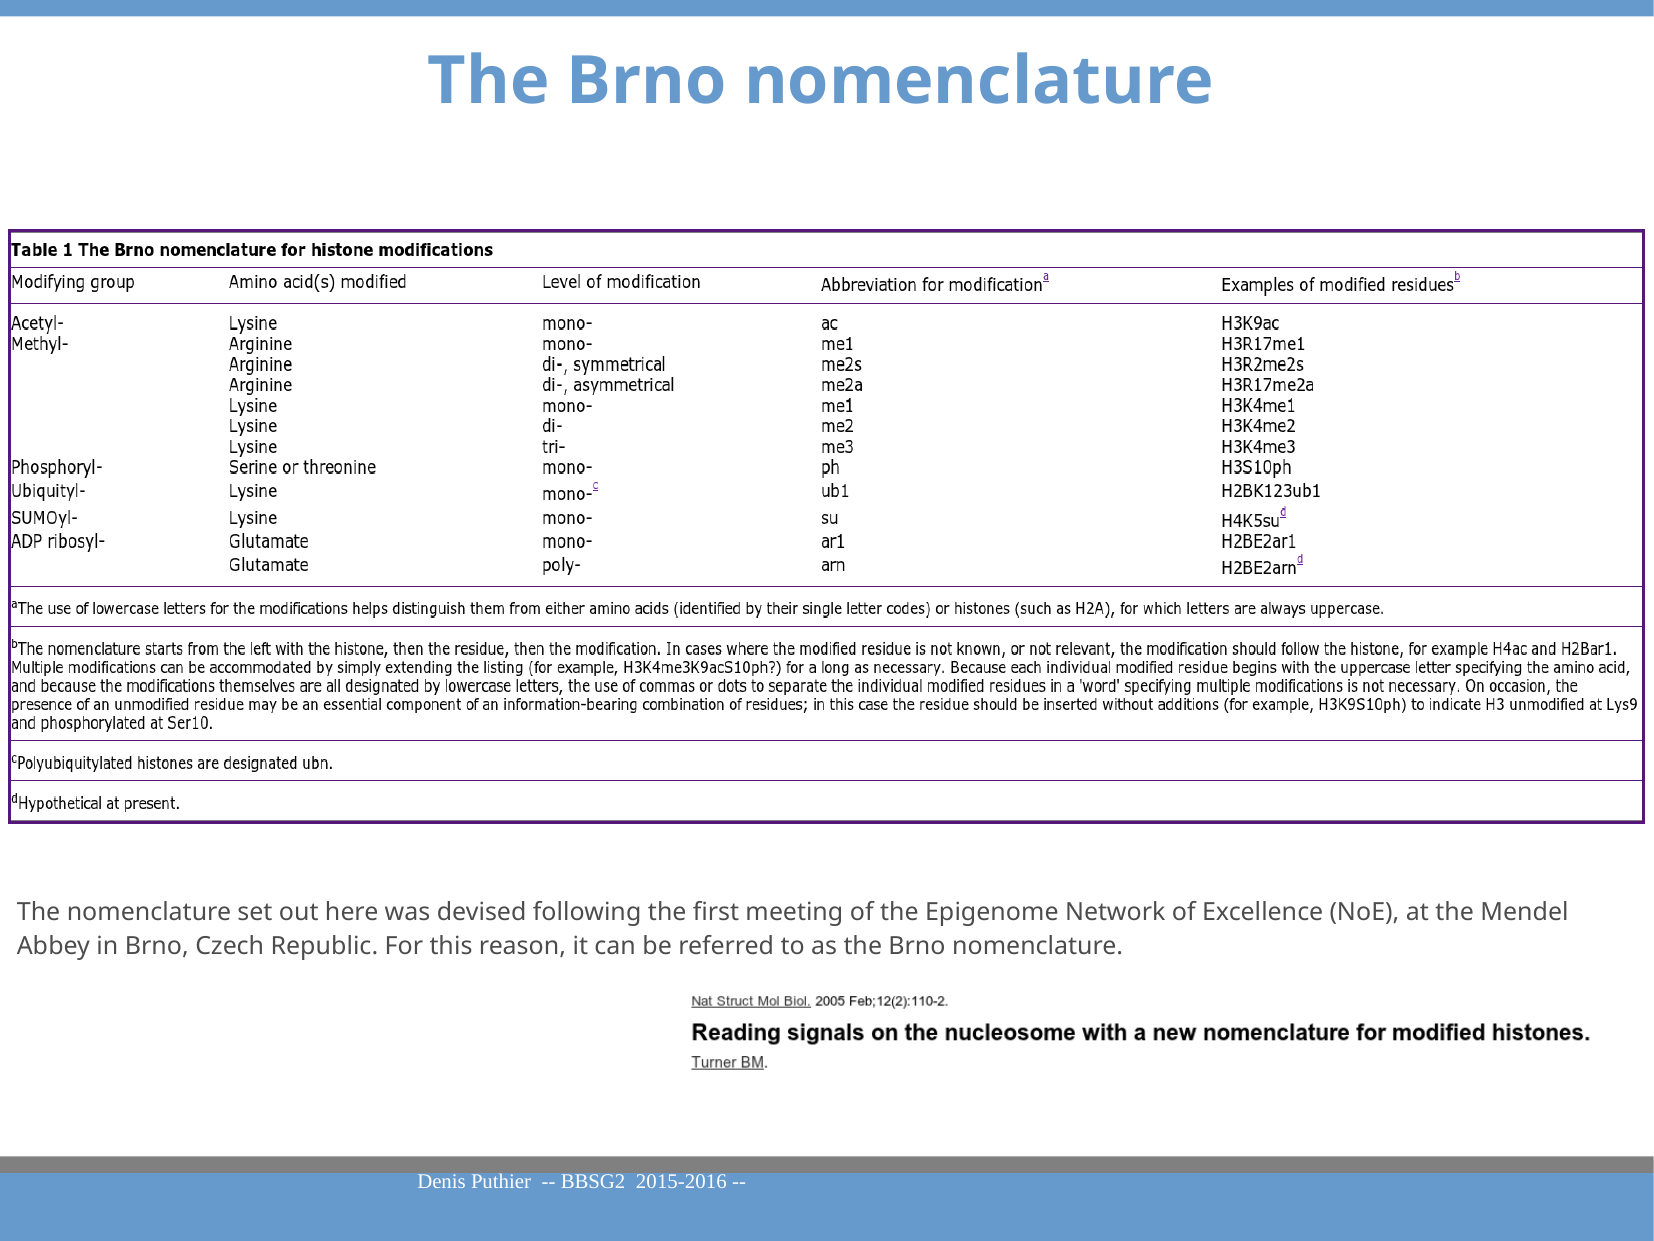

# The Brno nomenclature
The nomenclature set out here was devised following the first meeting of the Epigenome Network of Excellence (NoE), at the Mendel Abbey in Brno, Czech Republic. For this reason, it can be referred to as the Brno nomenclature.